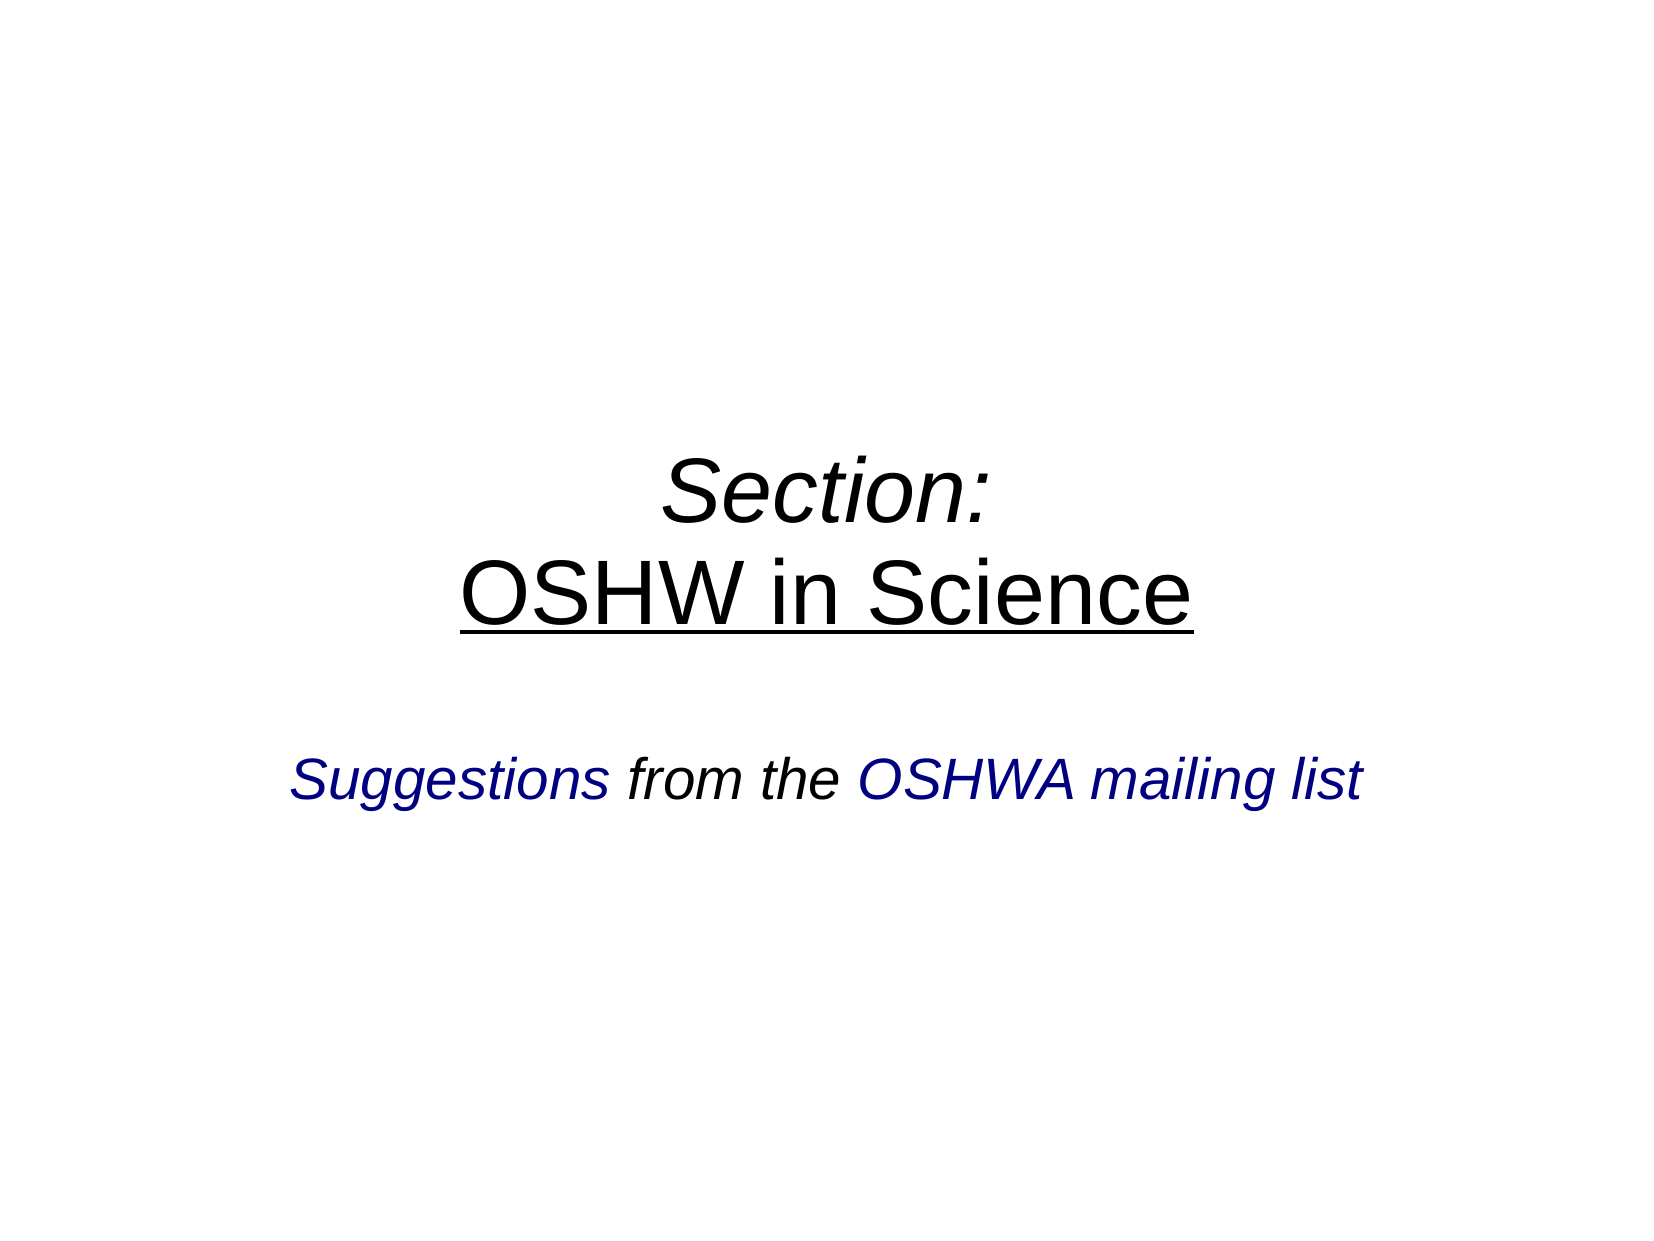

# Section: OSHW in Science Suggestions from the OSHWA mailing list